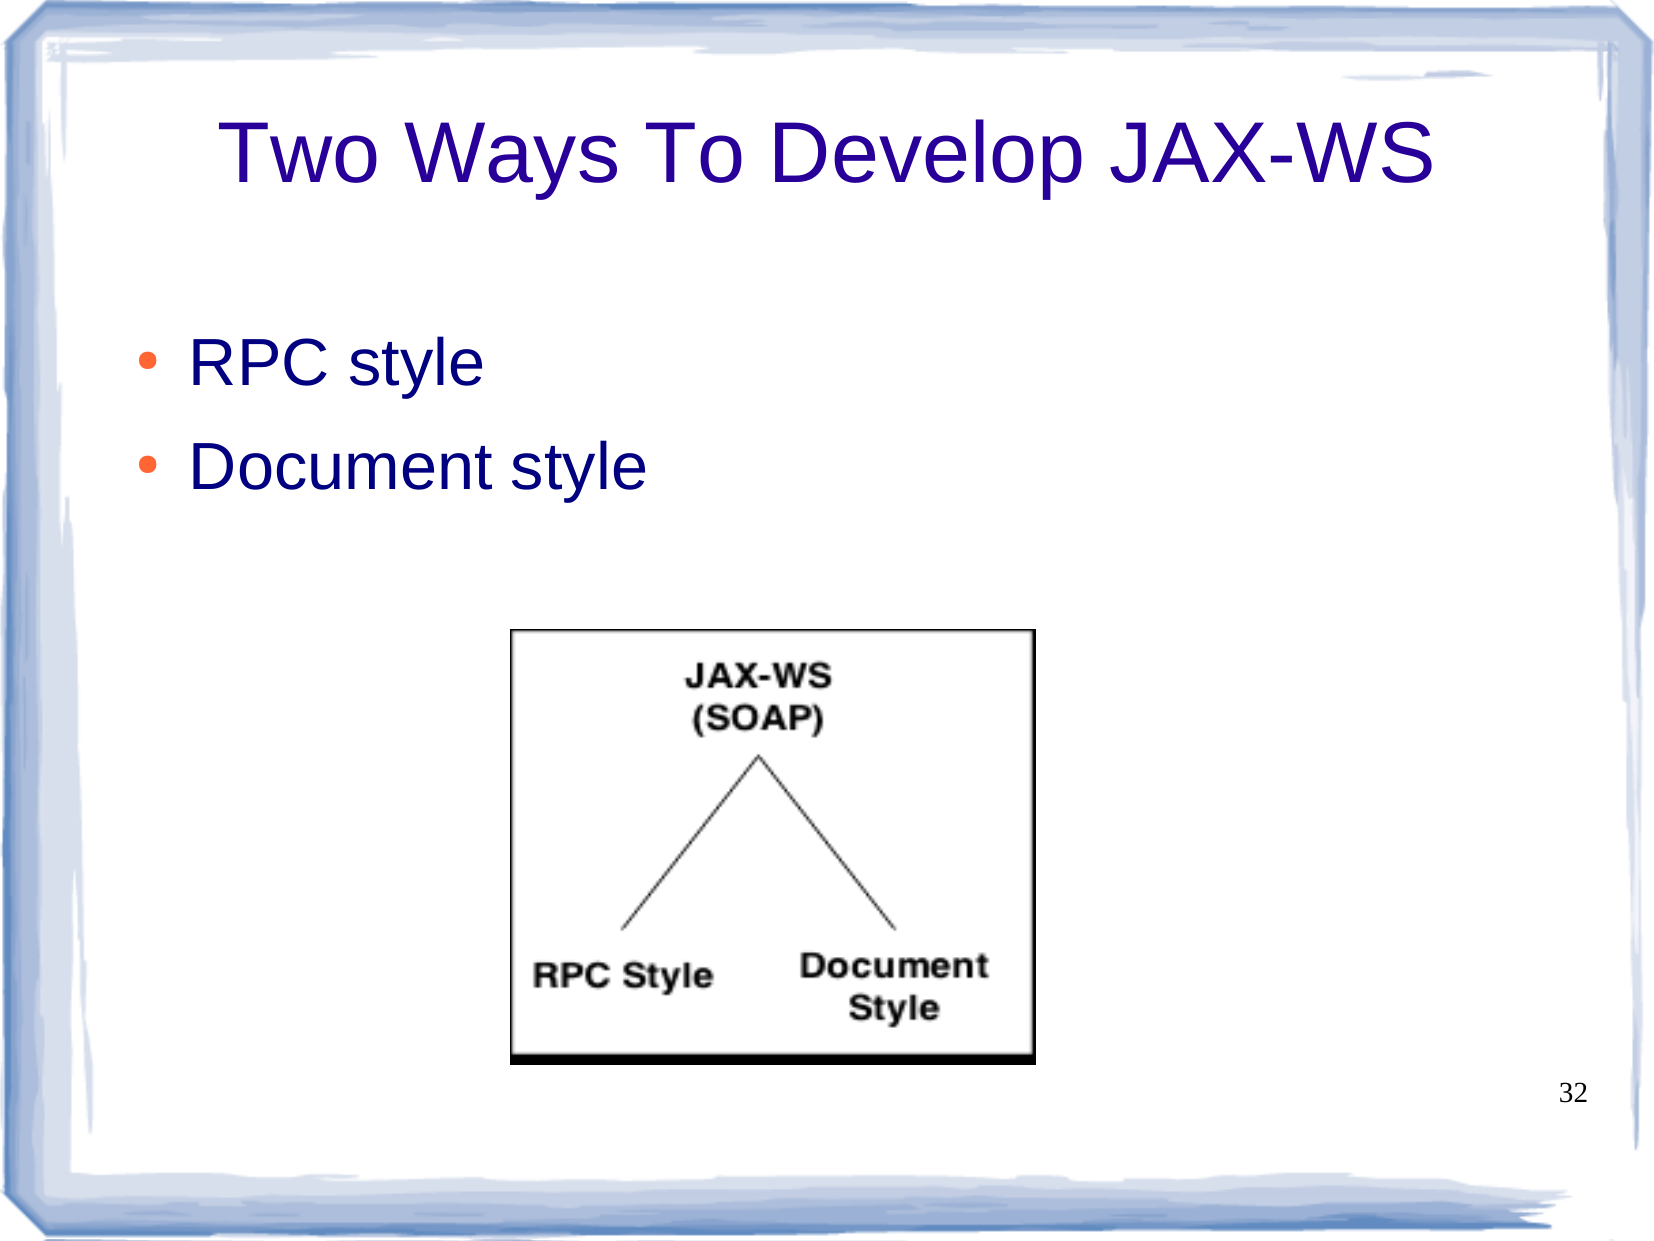

# Two Ways To Develop JAX-WS
RPC style
Document style
32